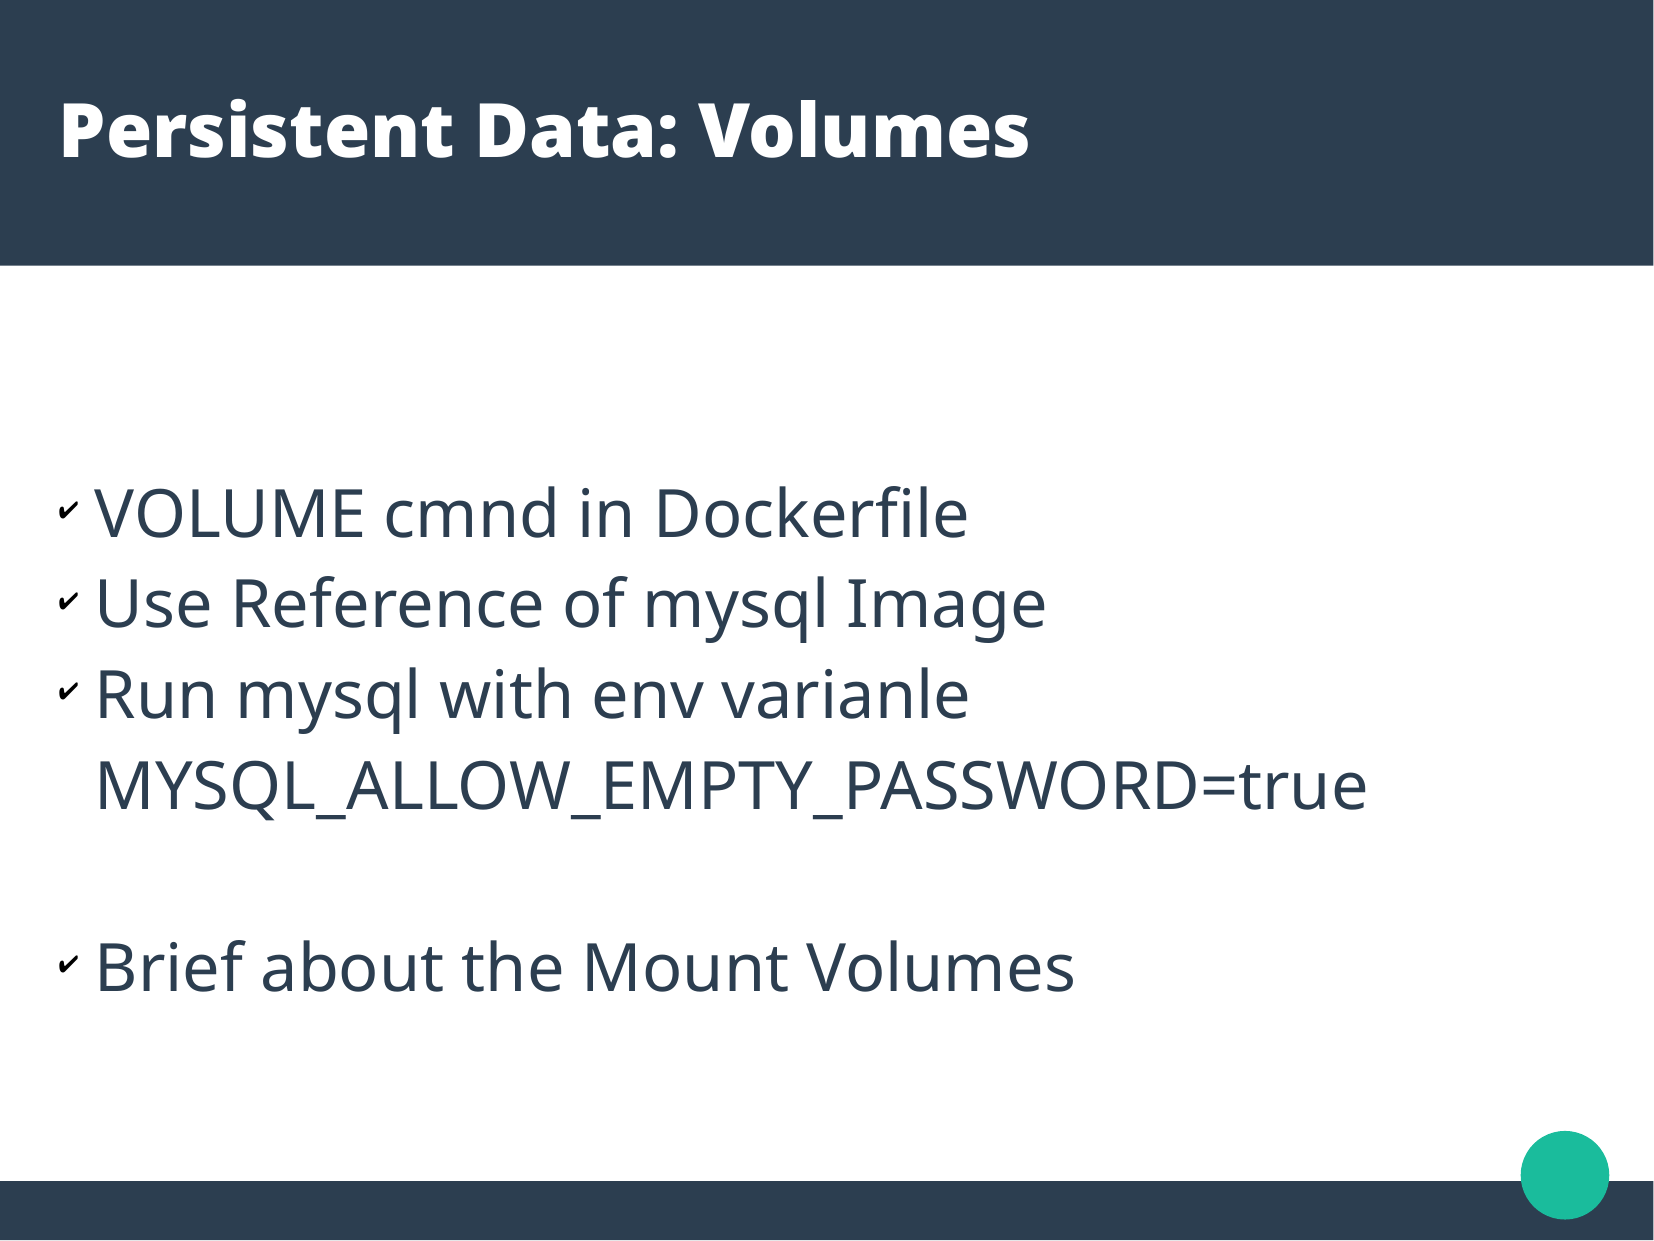

# Persistent Data: Volumes
VOLUME cmnd in Dockerfile
Use Reference of mysql Image
Run mysql with env varianle MYSQL_ALLOW_EMPTY_PASSWORD=true
Brief about the Mount Volumes